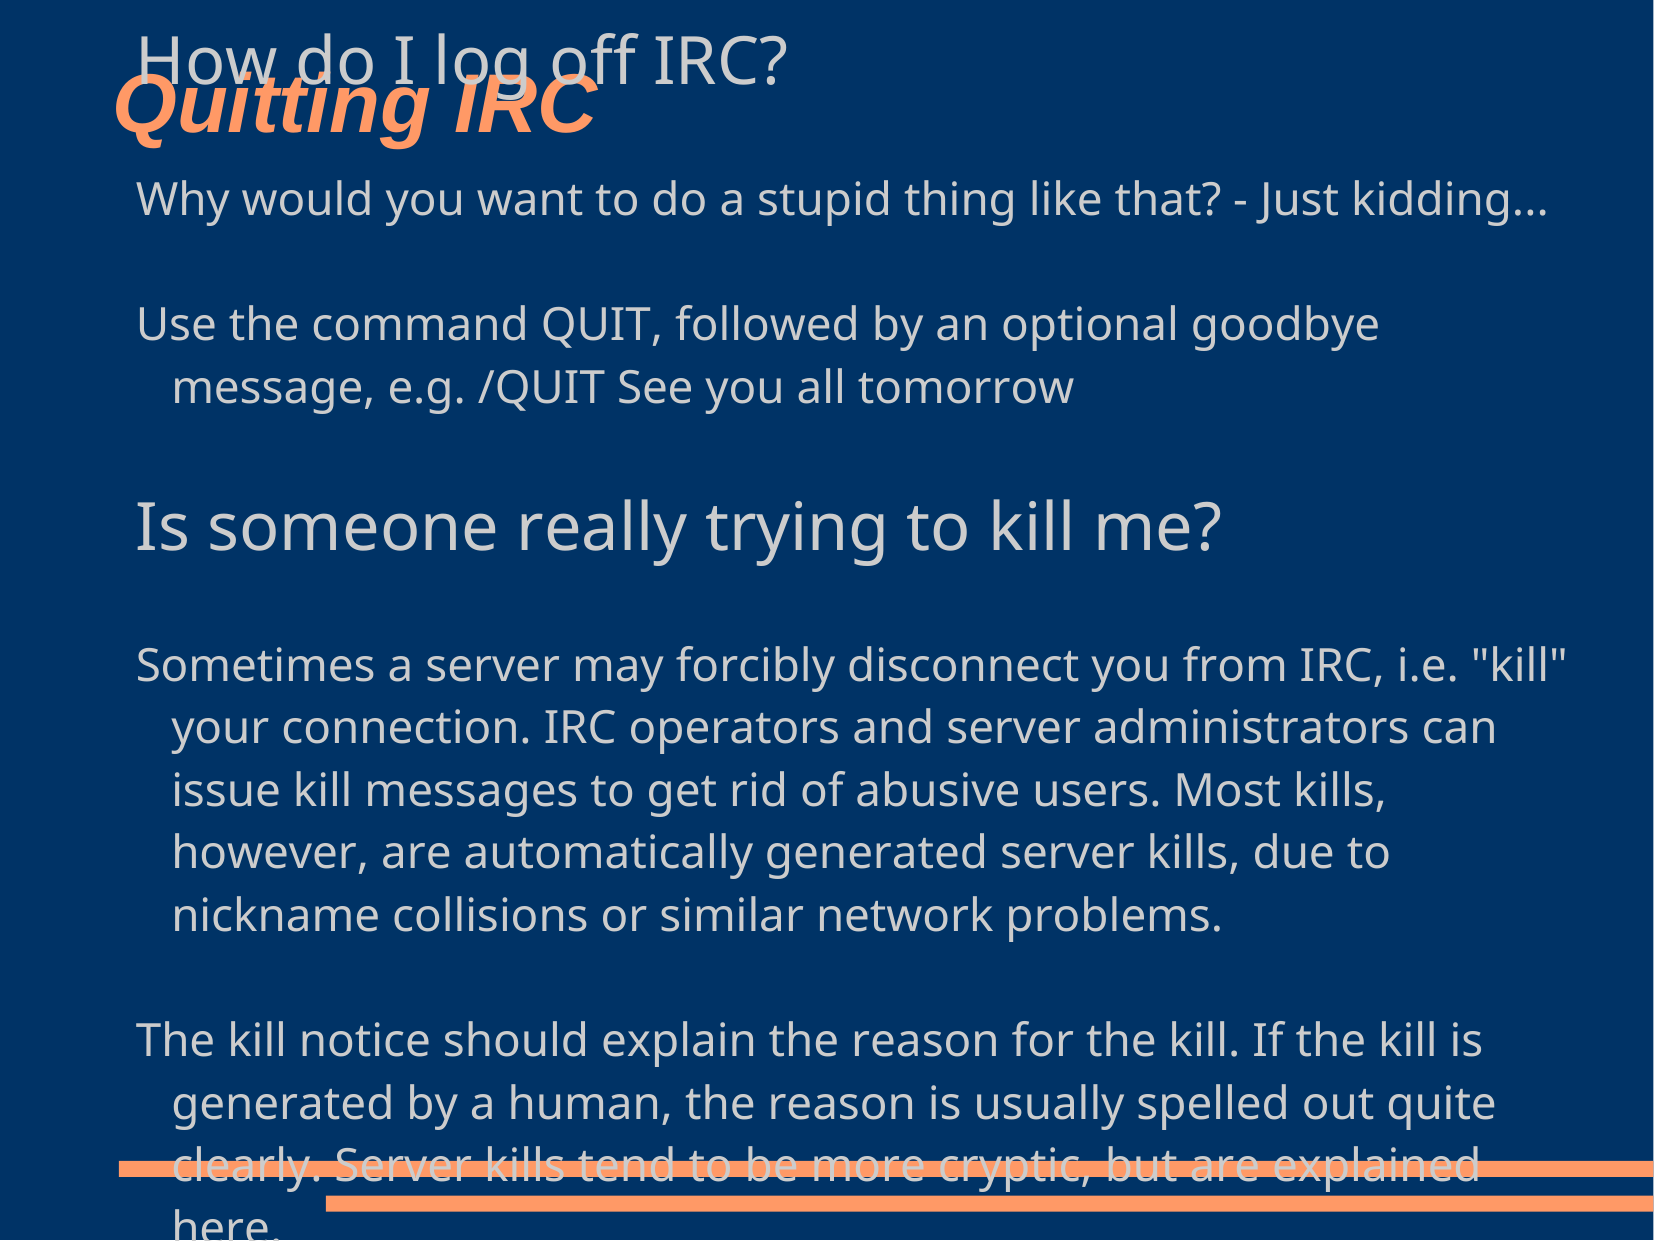

# Quitting IRC
How do I log off IRC?
Why would you want to do a stupid thing like that? - Just kidding...
Use the command QUIT, followed by an optional goodbye message, e.g. /QUIT See you all tomorrow
Is someone really trying to kill me?
Sometimes a server may forcibly disconnect you from IRC, i.e. "kill" your connection. IRC operators and server administrators can issue kill messages to get rid of abusive users. Most kills, however, are automatically generated server kills, due to nickname collisions or similar network problems.
The kill notice should explain the reason for the kill. If the kill is generated by a human, the reason is usually spelled out quite clearly. Server kills tend to be more cryptic, but are explained here.